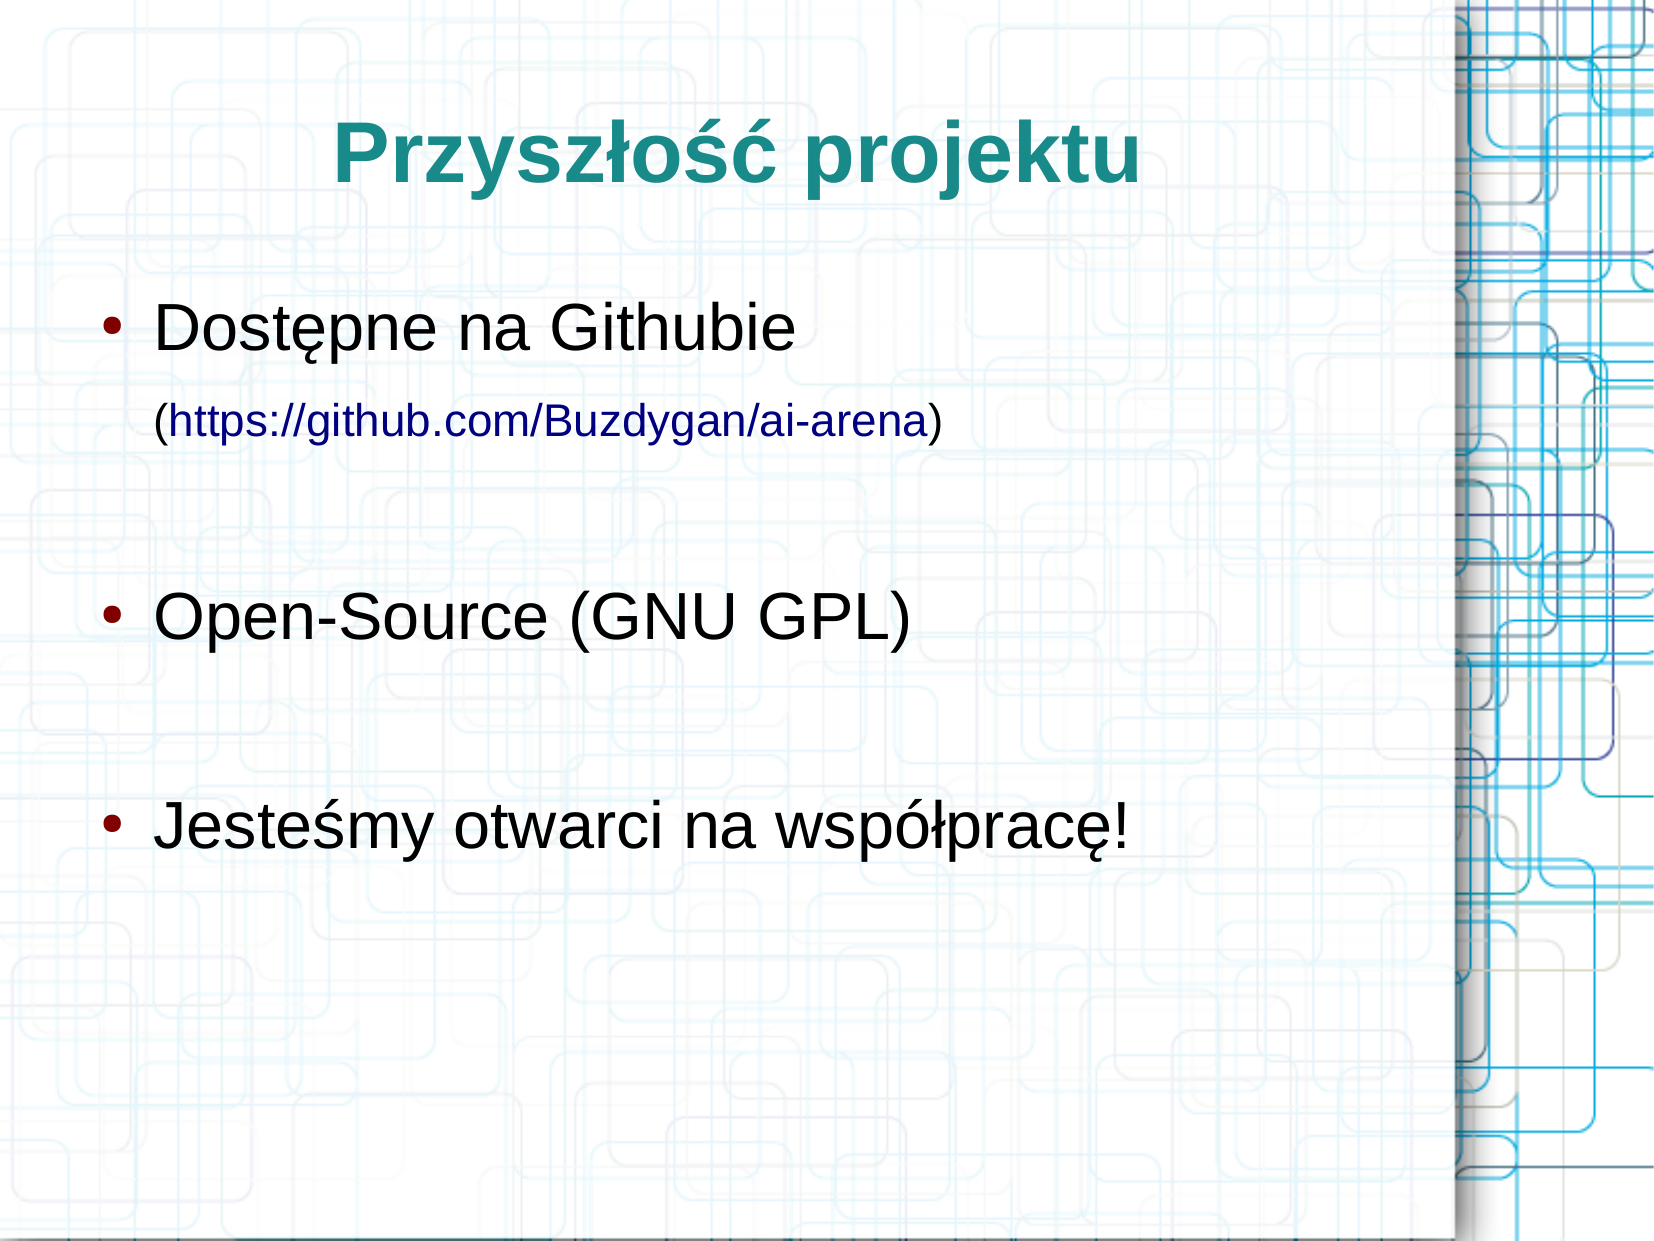

# Przyszłość projektu
Dostępne na Githubie
(https://github.com/Buzdygan/ai-arena)
Open-Source (GNU GPL)
Jesteśmy otwarci na współpracę!